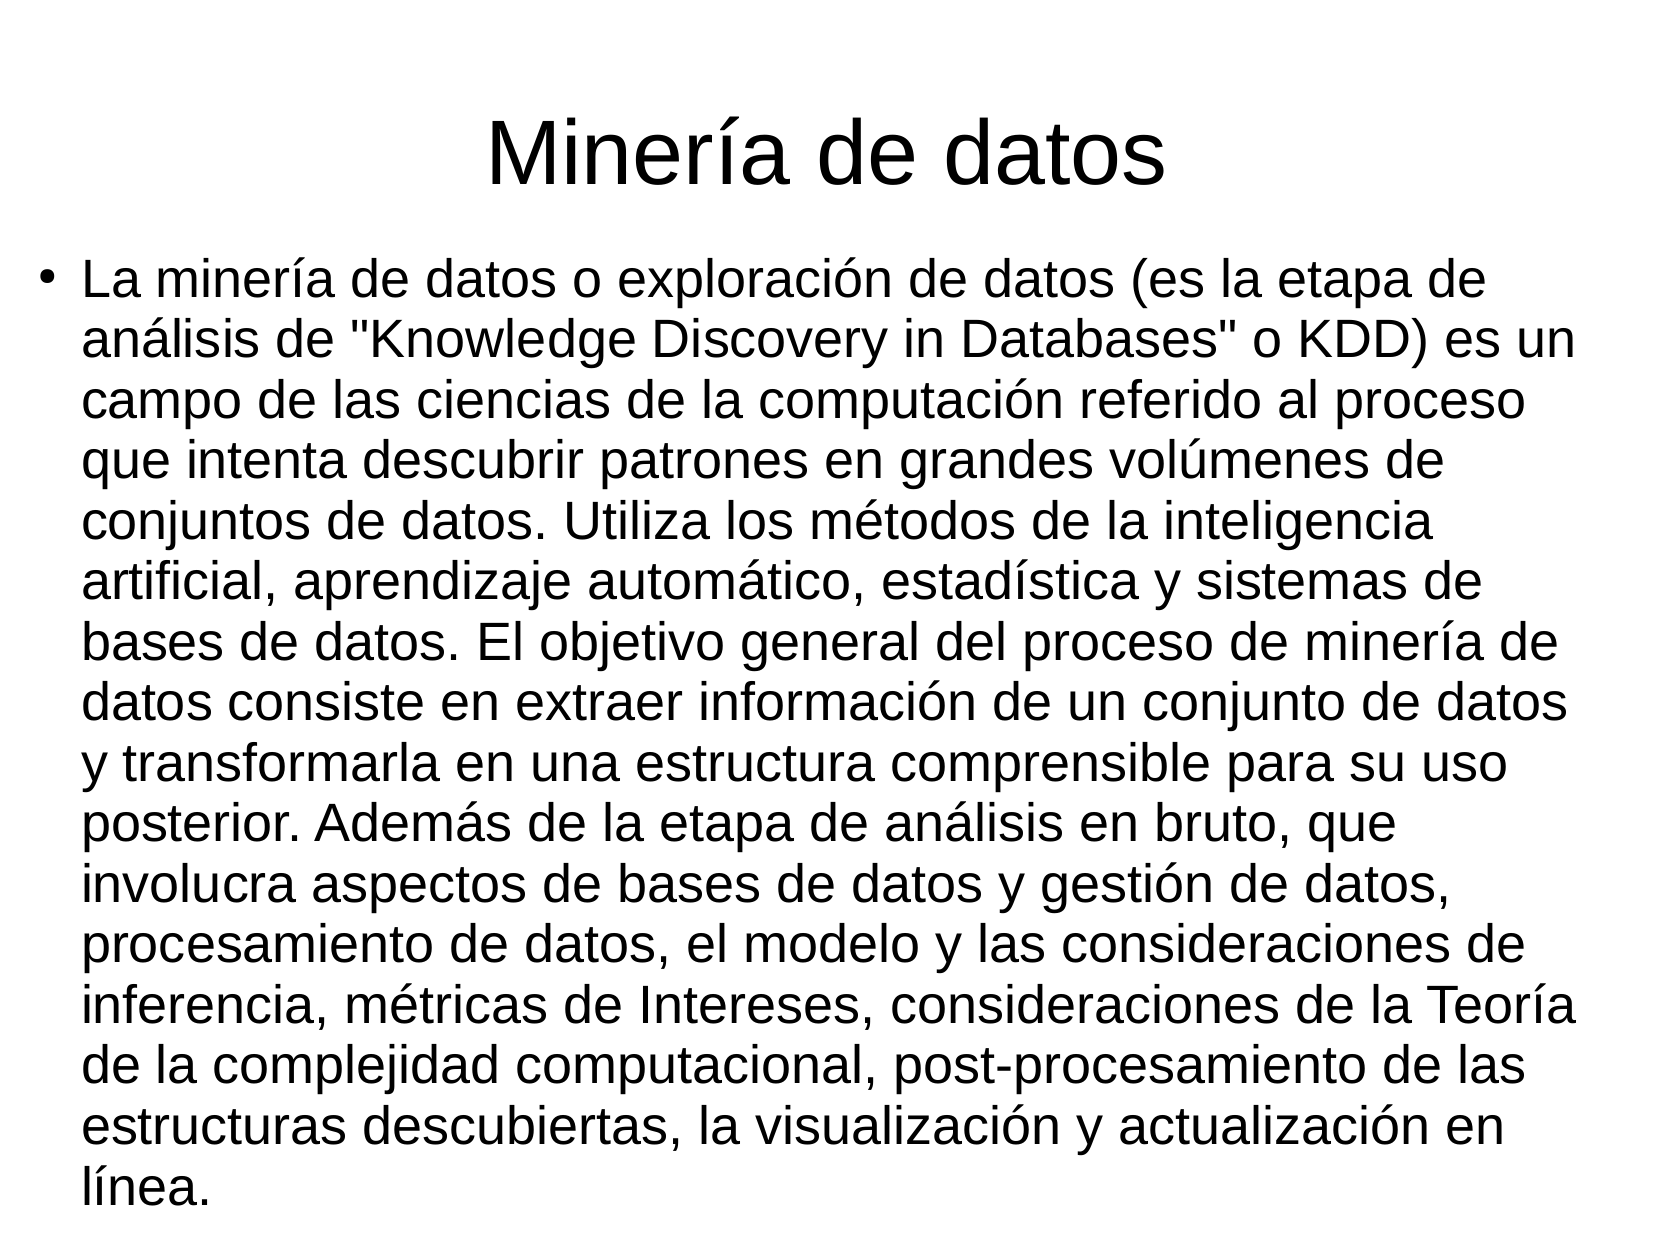

# Minería de datos
La minería de datos o exploración de datos (es la etapa de análisis de "Knowledge Discovery in Databases" o KDD) es un campo de las ciencias de la computación referido al proceso que intenta descubrir patrones en grandes volúmenes de conjuntos de datos. Utiliza los métodos de la inteligencia artificial, aprendizaje automático, estadística y sistemas de bases de datos. El objetivo general del proceso de minería de datos consiste en extraer información de un conjunto de datos y transformarla en una estructura comprensible para su uso posterior. Además de la etapa de análisis en bruto, que involucra aspectos de bases de datos y gestión de datos, procesamiento de datos, el modelo y las consideraciones de inferencia, métricas de Intereses, consideraciones de la Teoría de la complejidad computacional, post-procesamiento de las estructuras descubiertas, la visualización y actualización en línea.